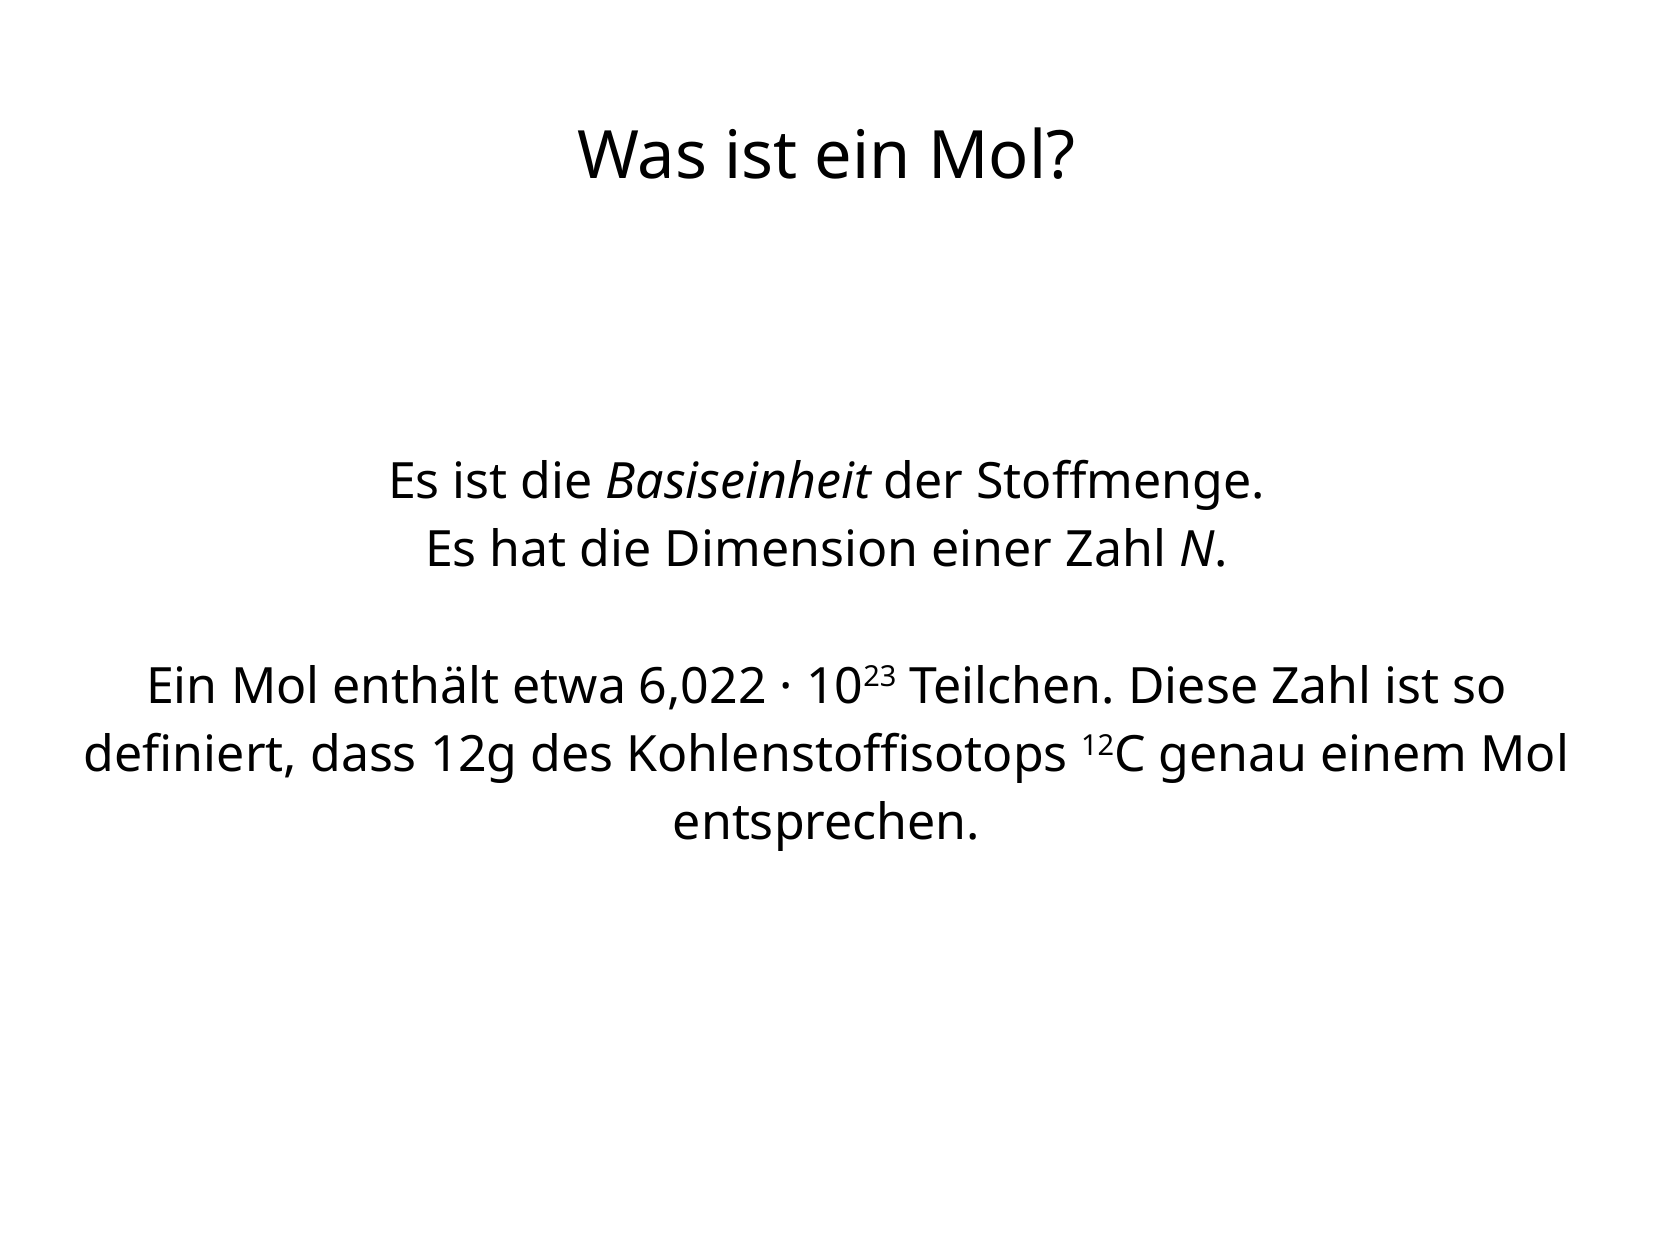

# Was ist ein Mol?
Es ist die Basiseinheit der Stoffmenge.
Es hat die Dimension einer Zahl N.
Ein Mol enthält etwa 6,022 · 1023 Teilchen. Diese Zahl ist so definiert, dass 12g des Kohlenstoffisotops 12C genau einem Mol entsprechen.